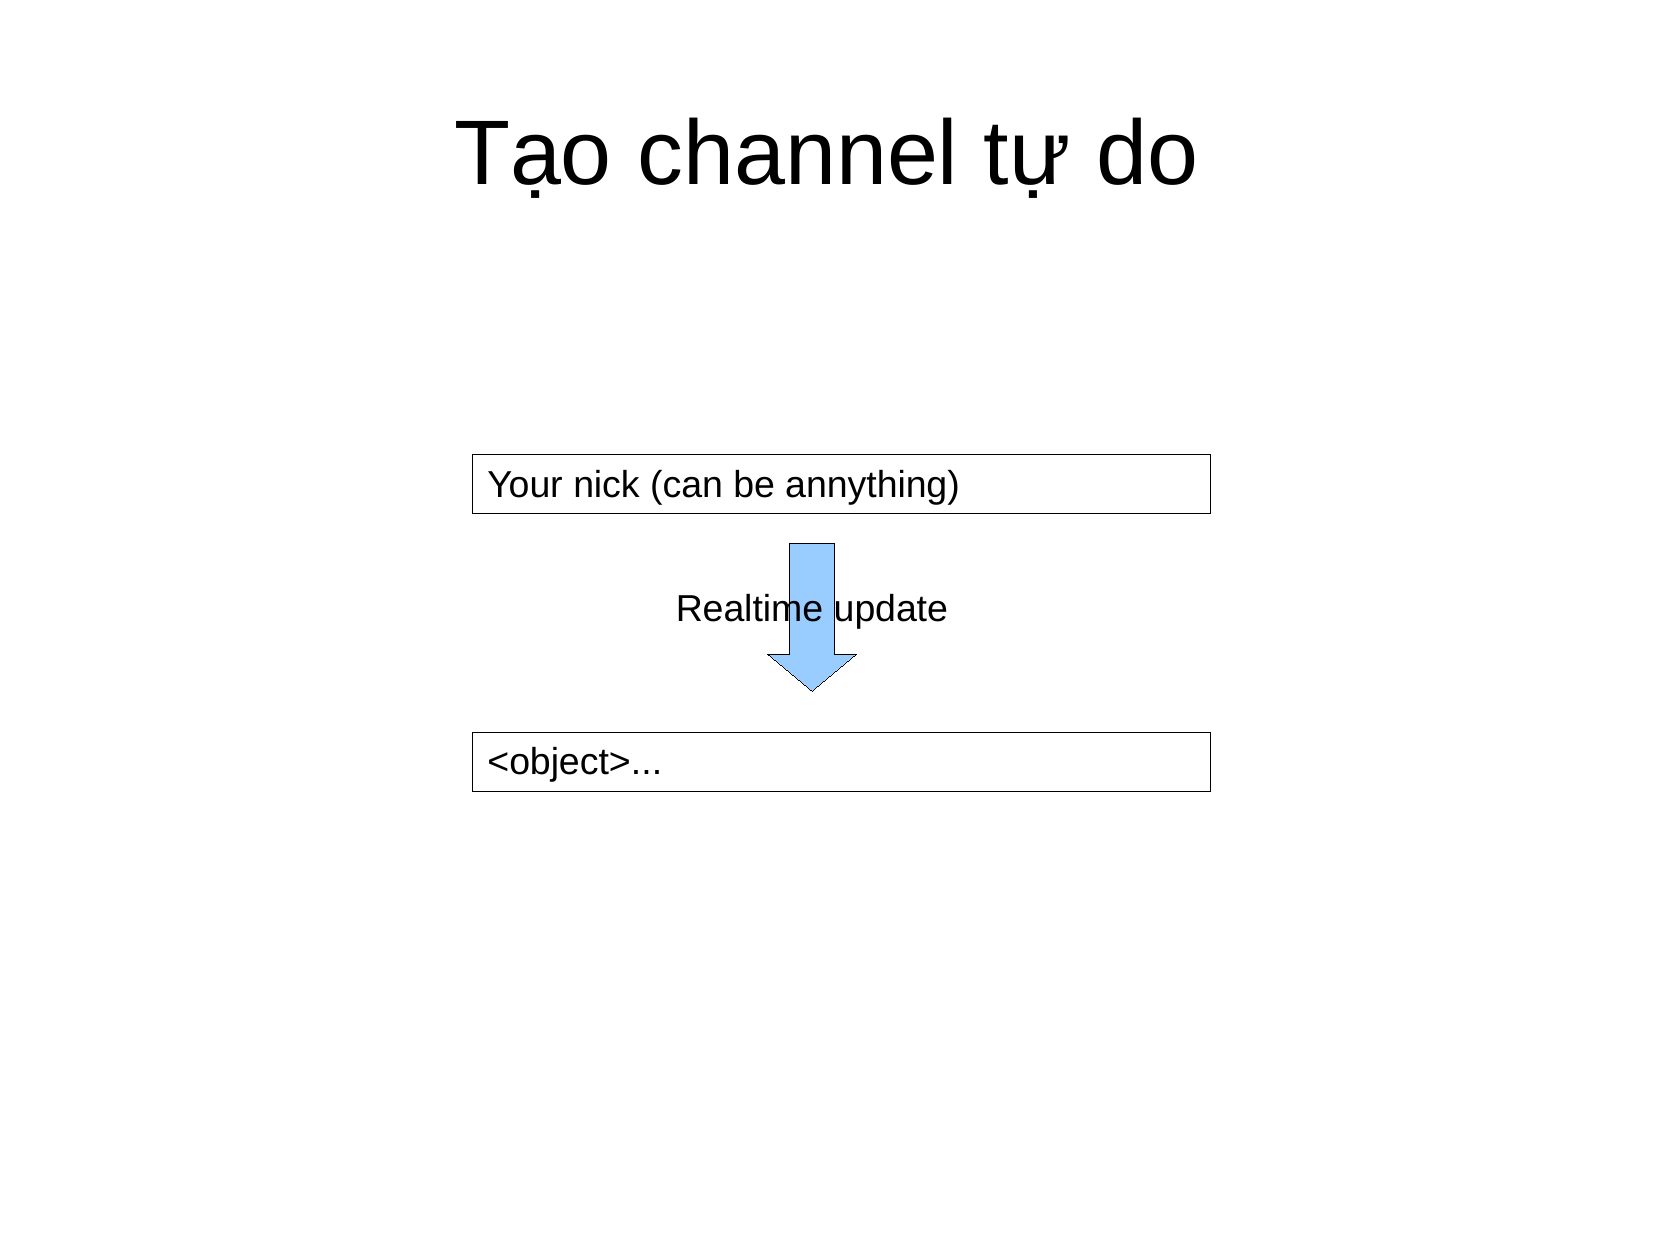

# Tạo channel tự do
Your nick (can be annything)
Realtime update
<object>...